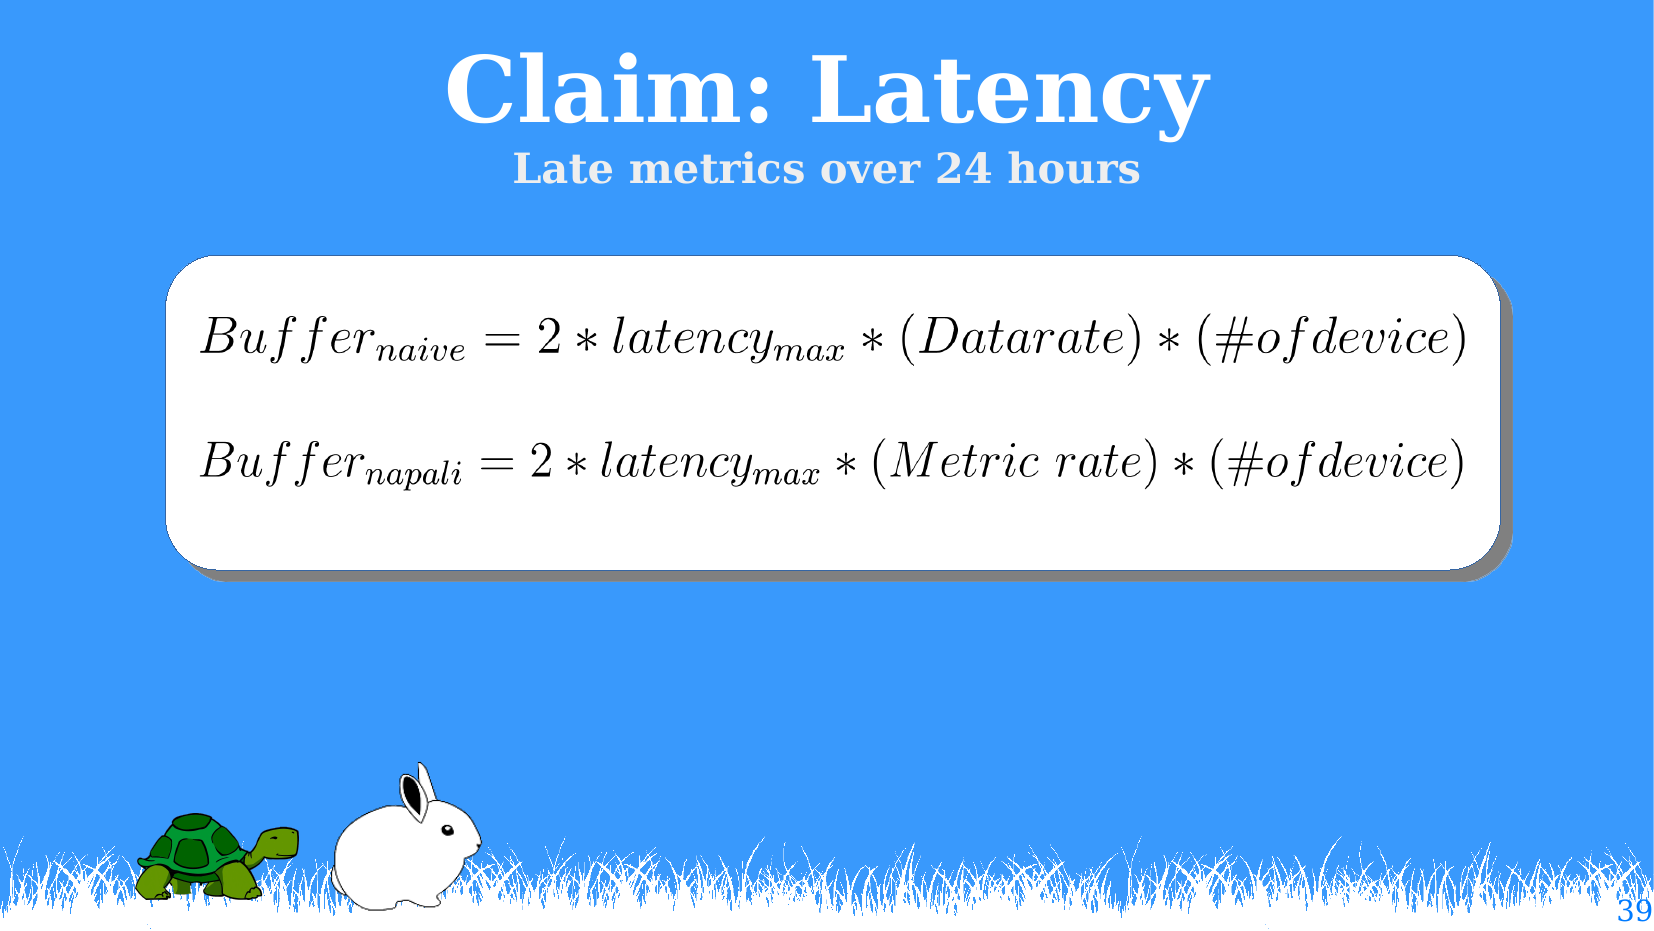

# Claim: Latency Late metrics over 24 hours
39